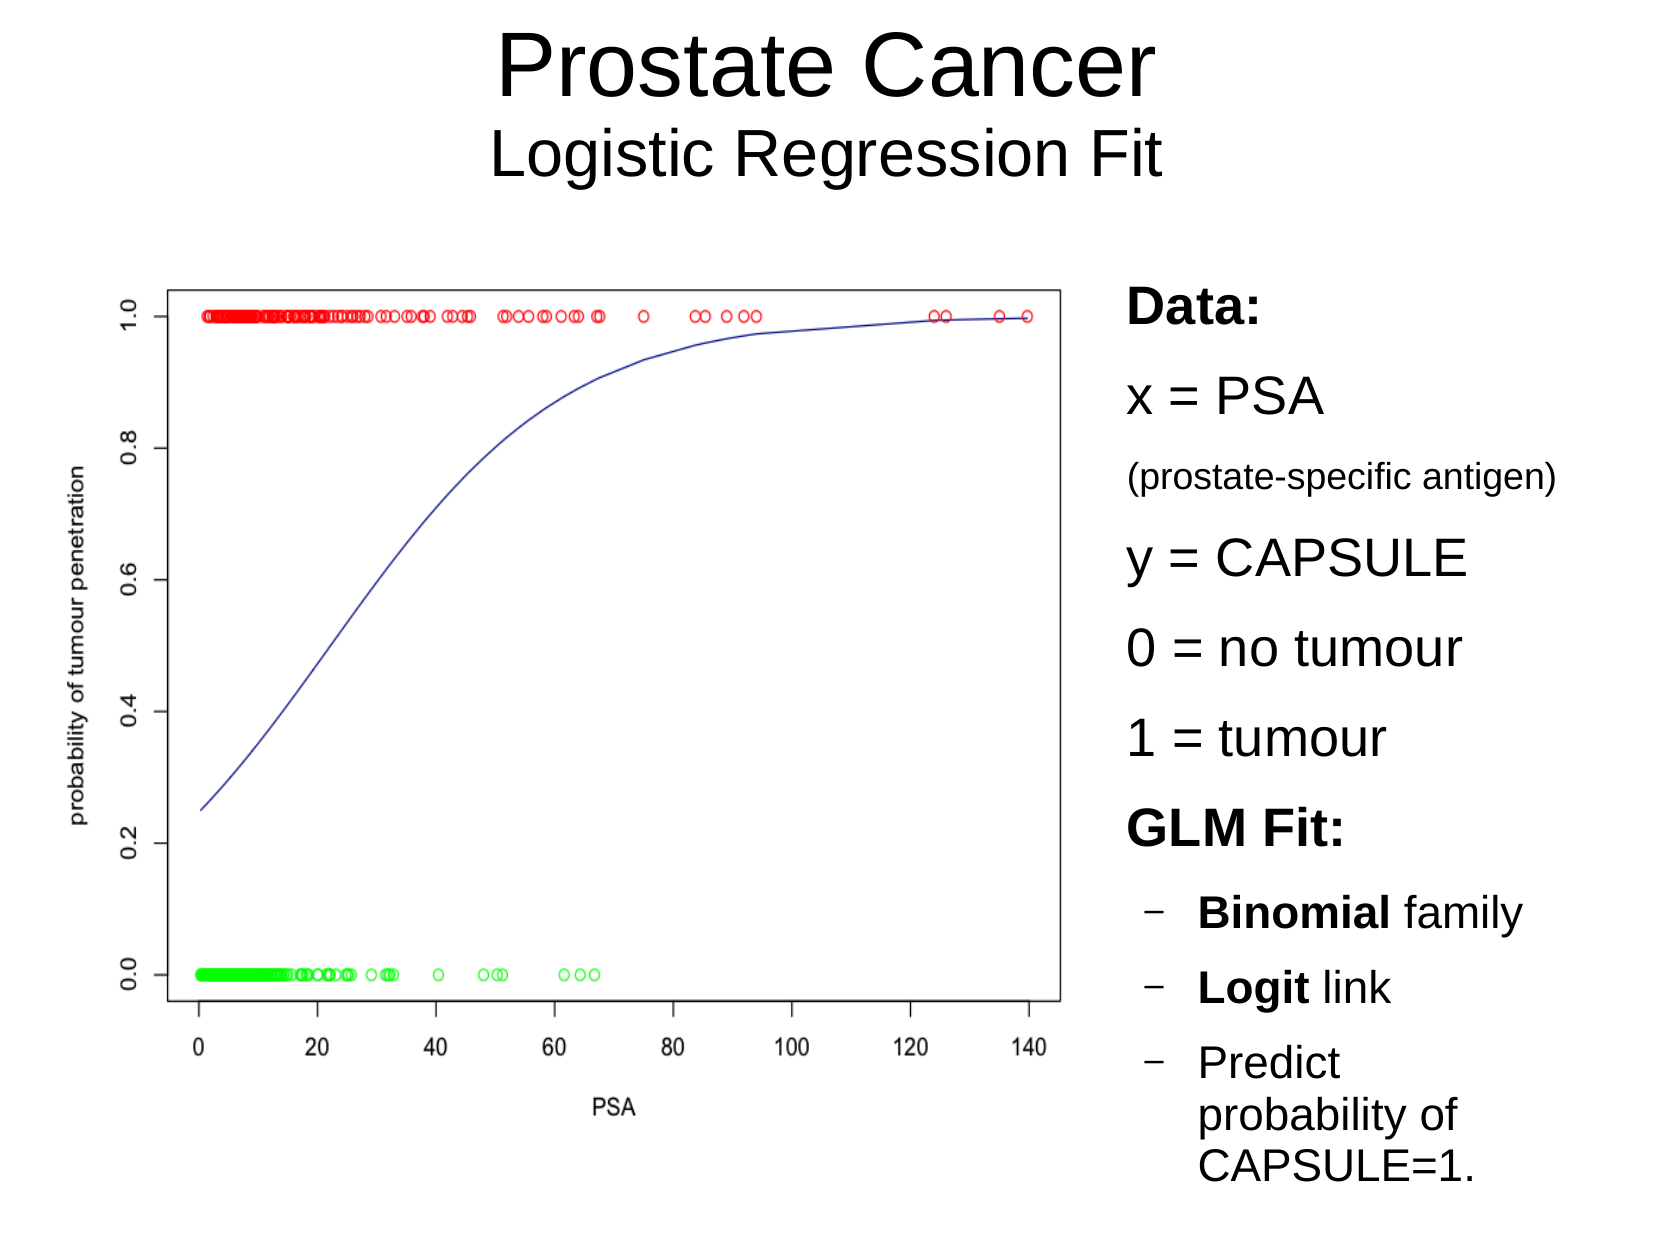

# Prostate Cancer Logistic Regression Fit
Data:
x = PSA
(prostate-specific antigen)
y = CAPSULE
0 = no tumour
1 = tumour
GLM Fit:
Binomial family
Logit link
Predict probability of CAPSULE=1.